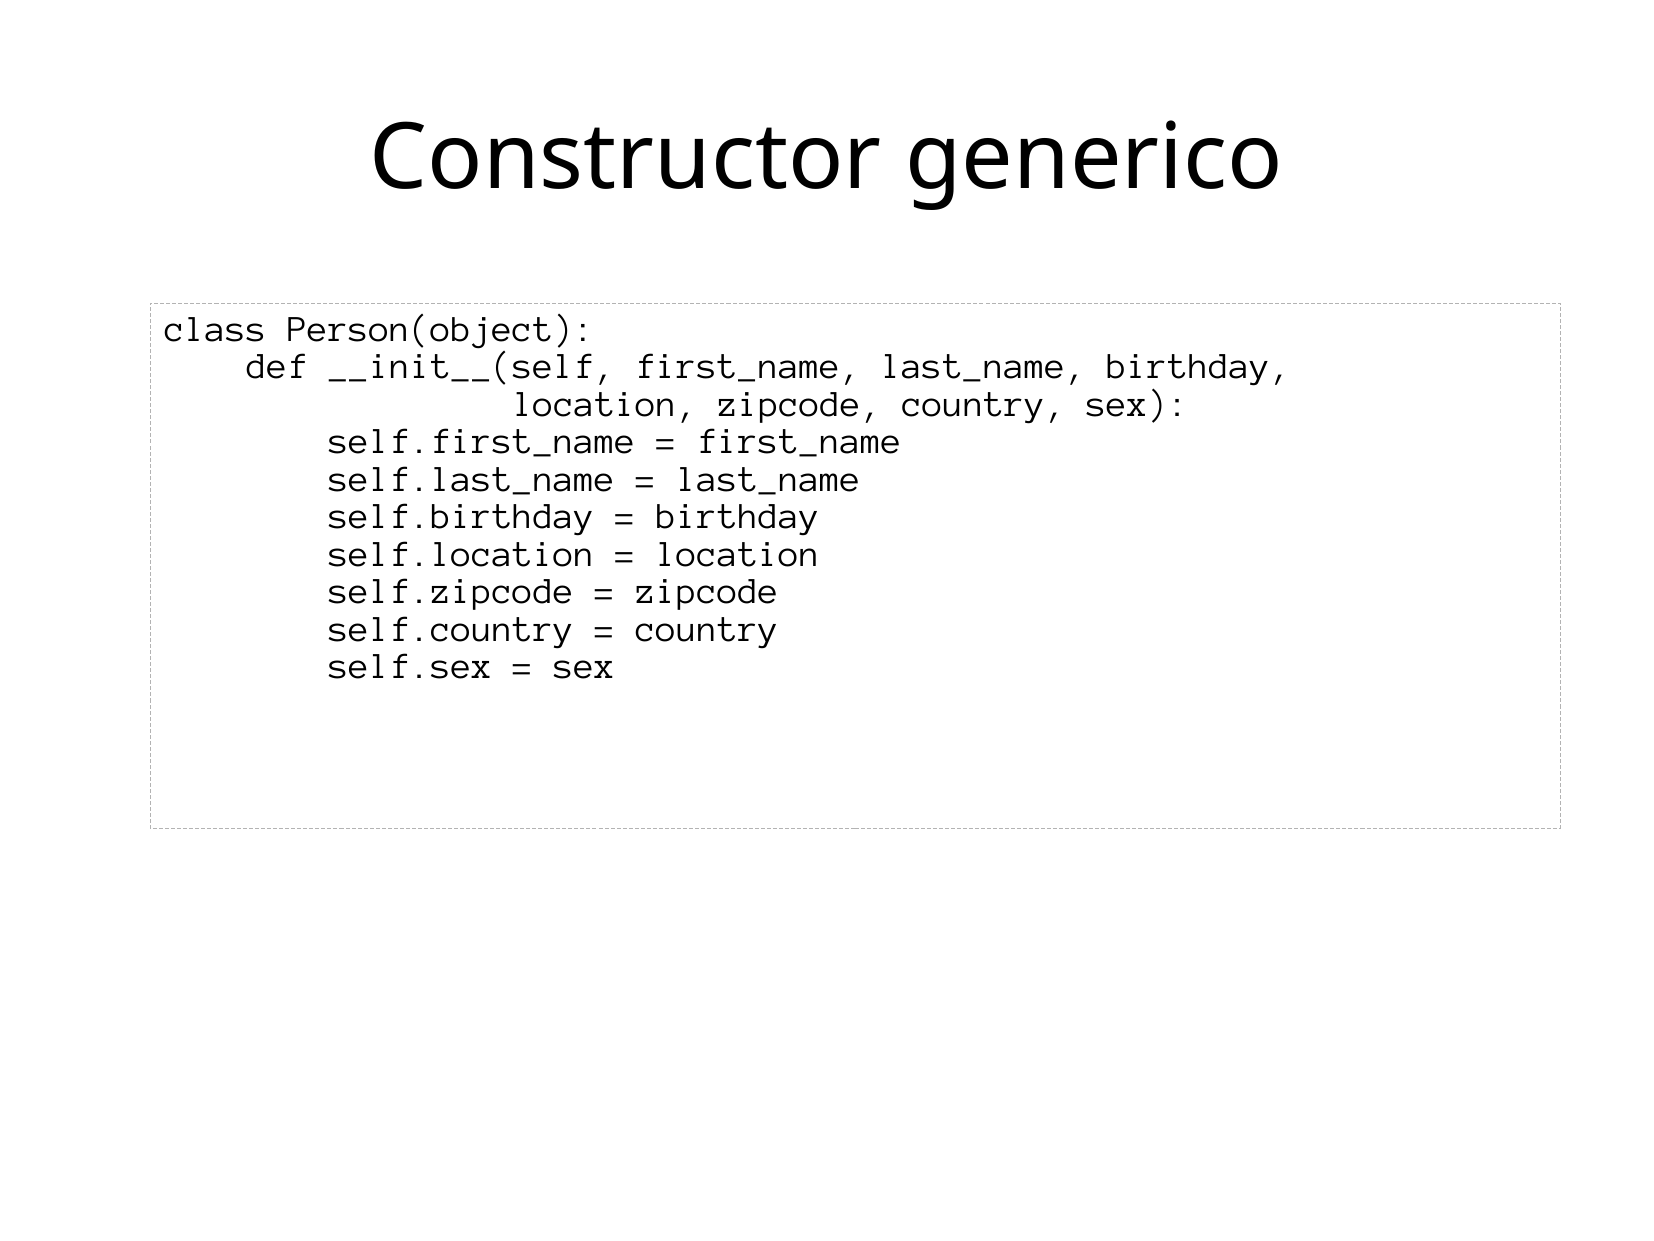

# Constructor generico
class Person(object):
 def __init__(self, first_name, last_name, birthday,
 location, zipcode, country, sex):
 self.first_name = first_name
 self.last_name = last_name
 self.birthday = birthday
 self.location = location
 self.zipcode = zipcode
 self.country = country
 self.sex = sex